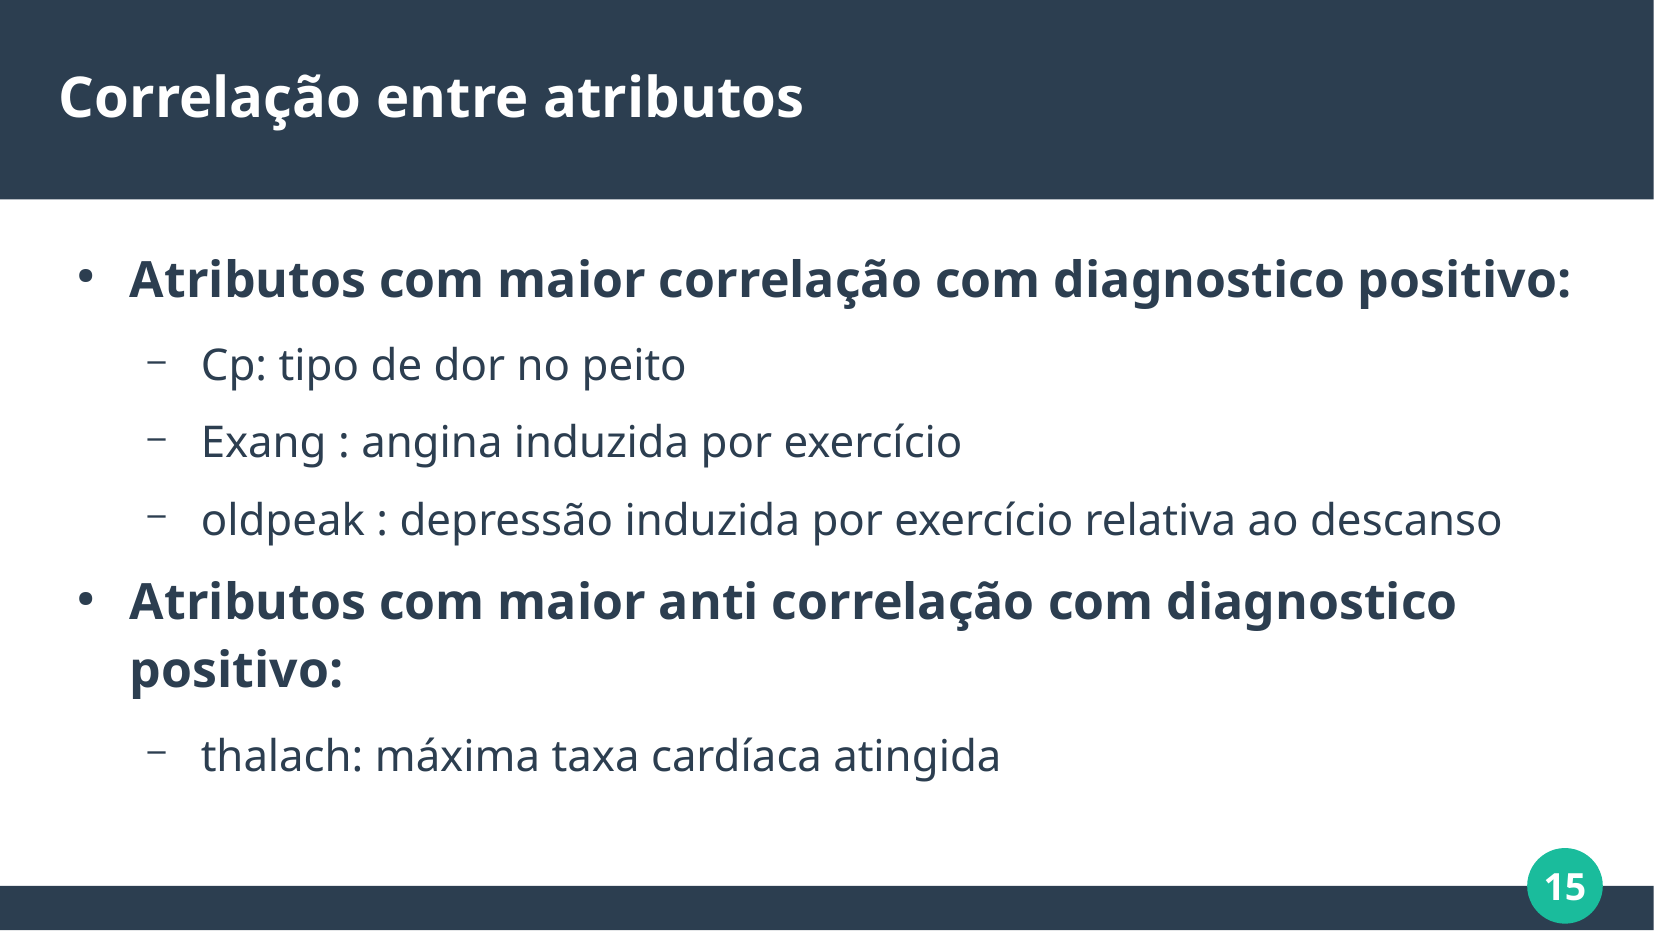

# Correlação entre atributos
Atributos com maior correlação com diagnostico positivo:
Cp: tipo de dor no peito
Exang : angina induzida por exercício
oldpeak : depressão induzida por exercício relativa ao descanso
Atributos com maior anti correlação com diagnostico positivo:
thalach: máxima taxa cardíaca atingida